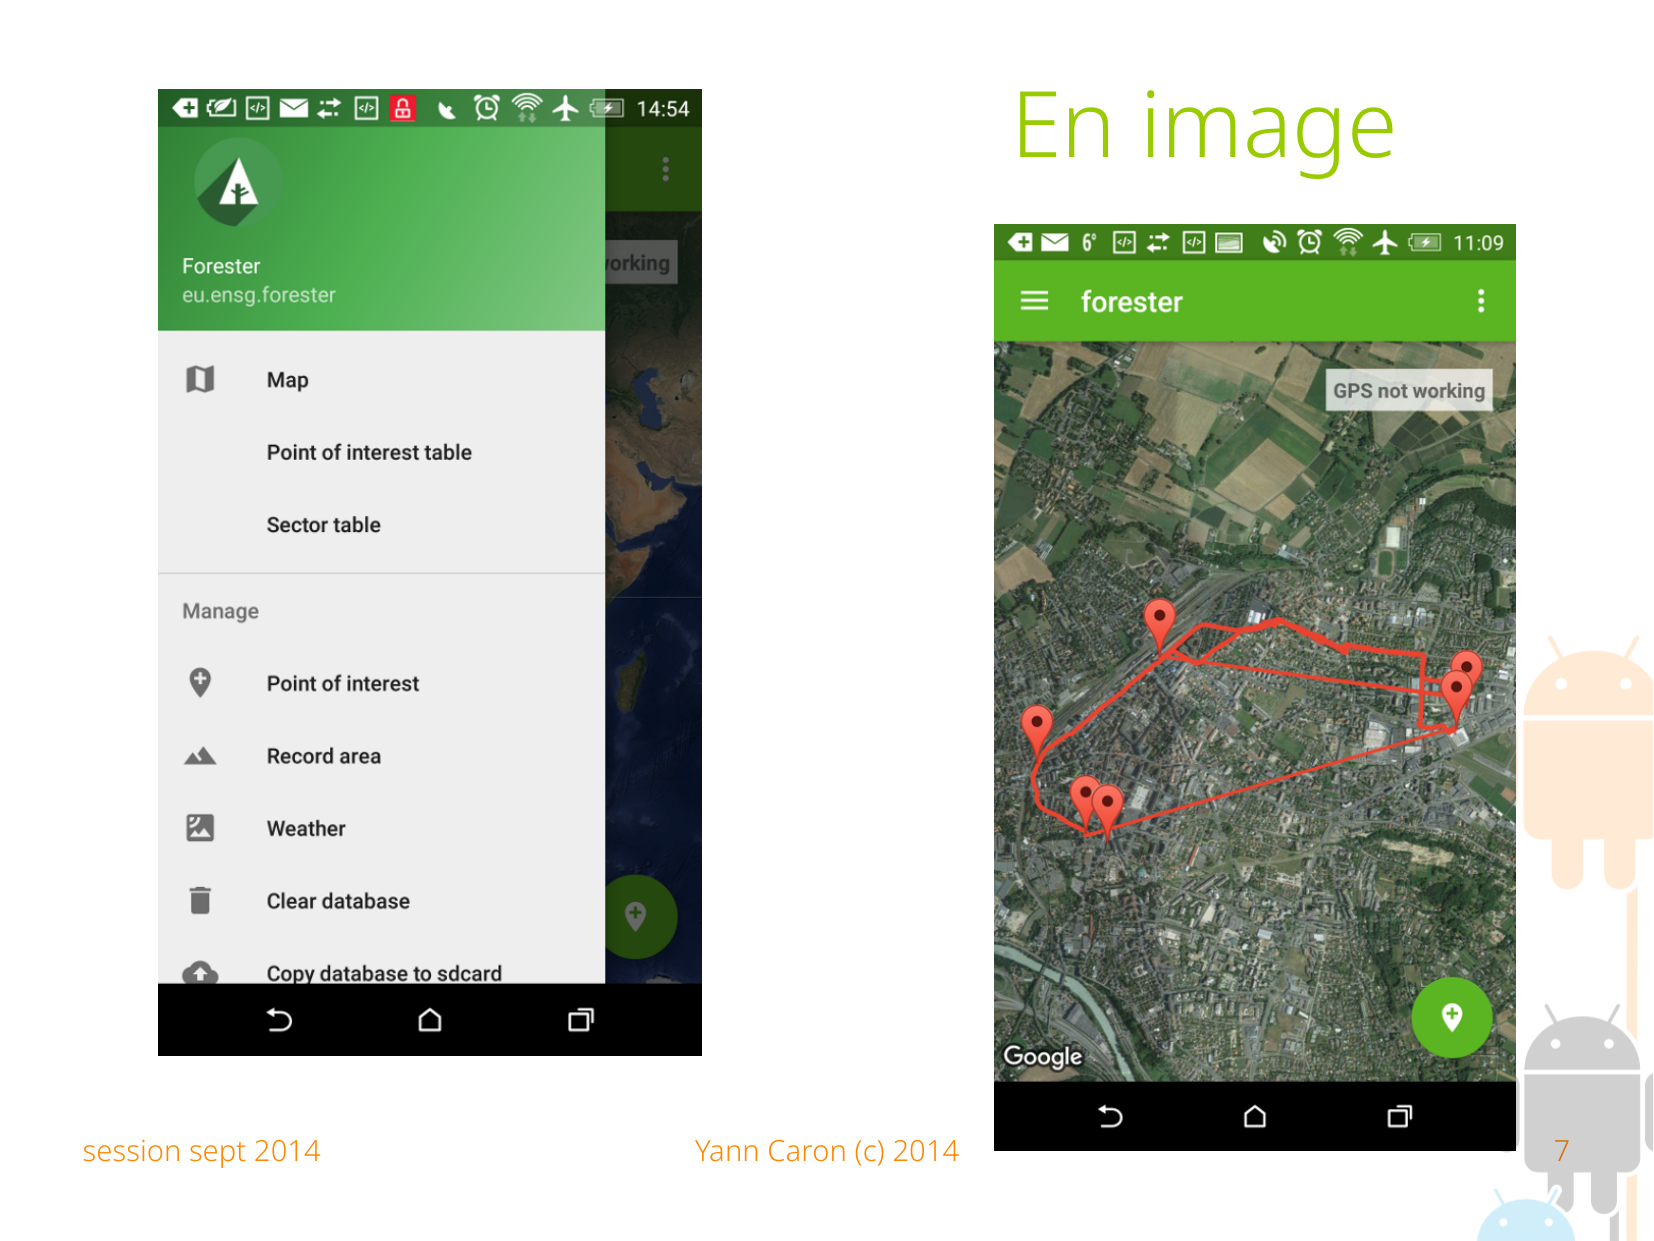

# En image
session sept 2014
Yann Caron (c) 2014
7